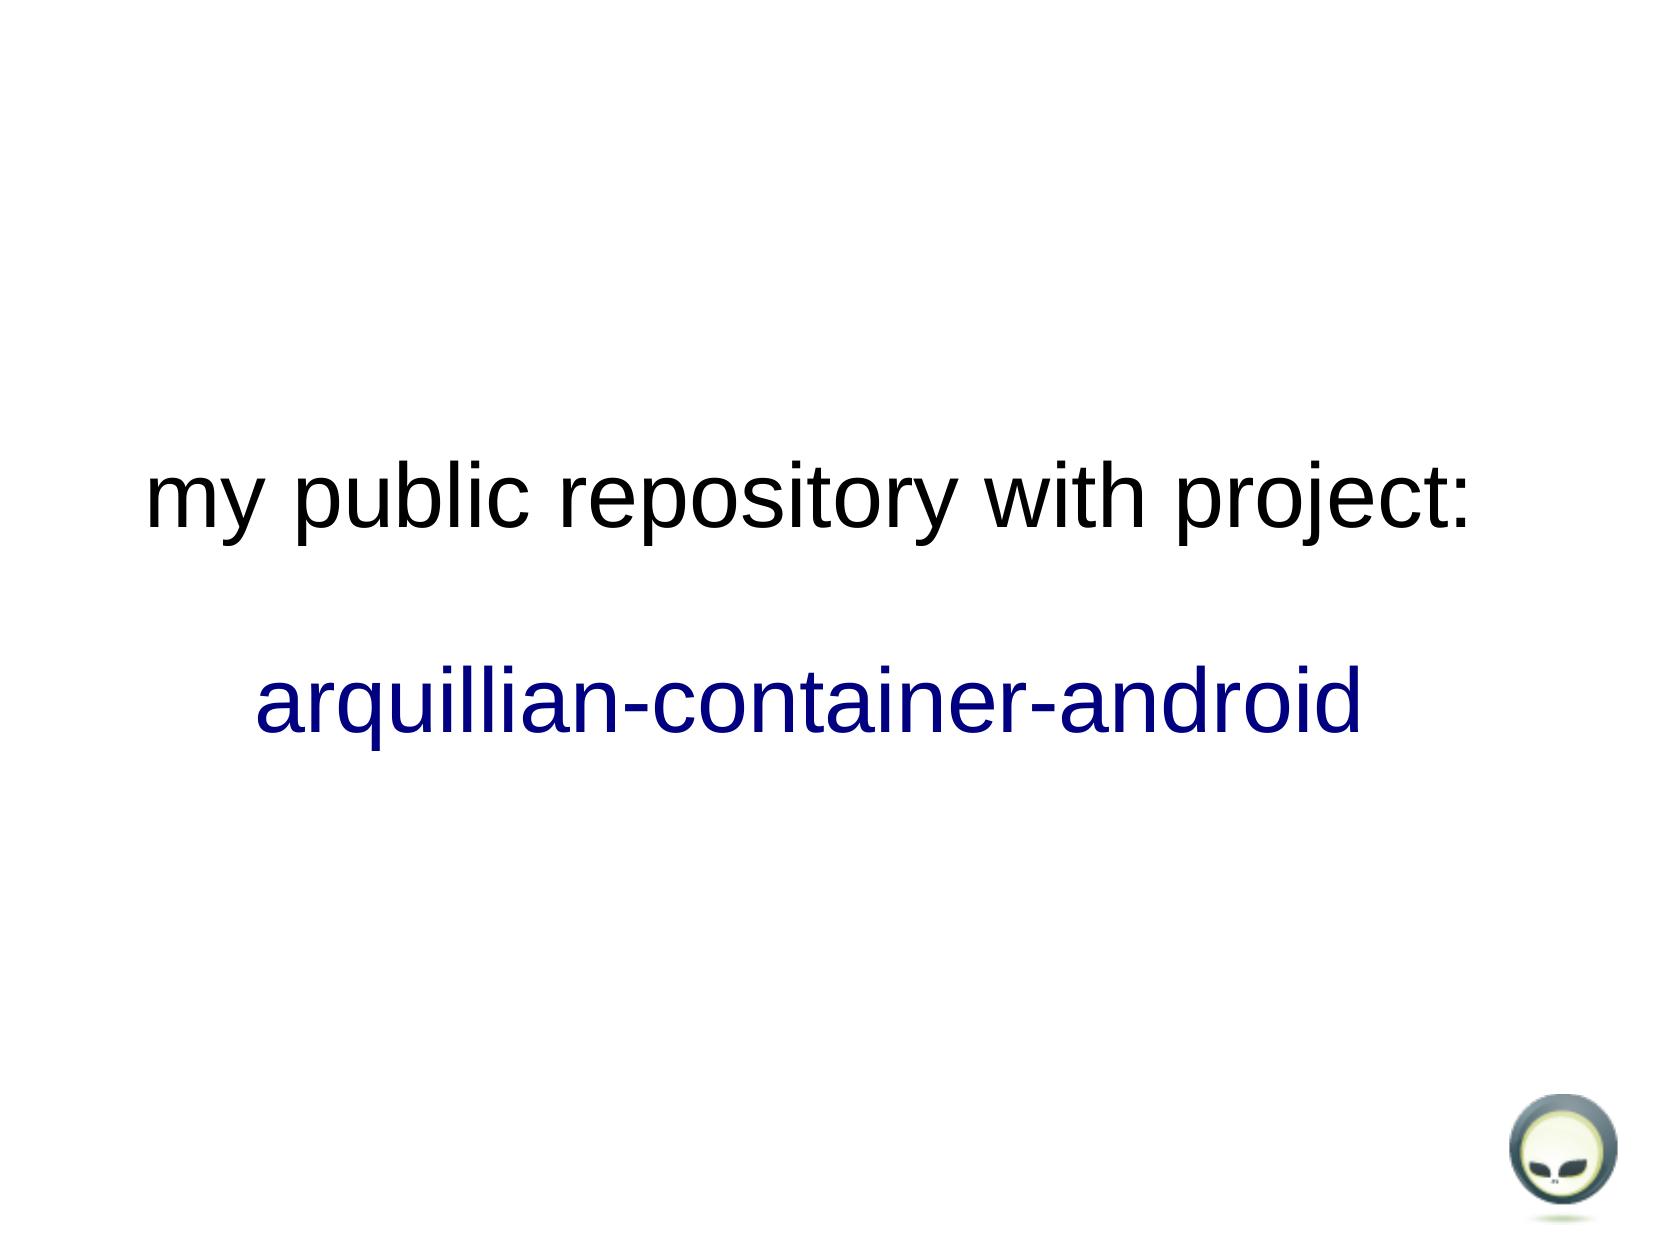

#
my public repository with project:
arquillian-container-android